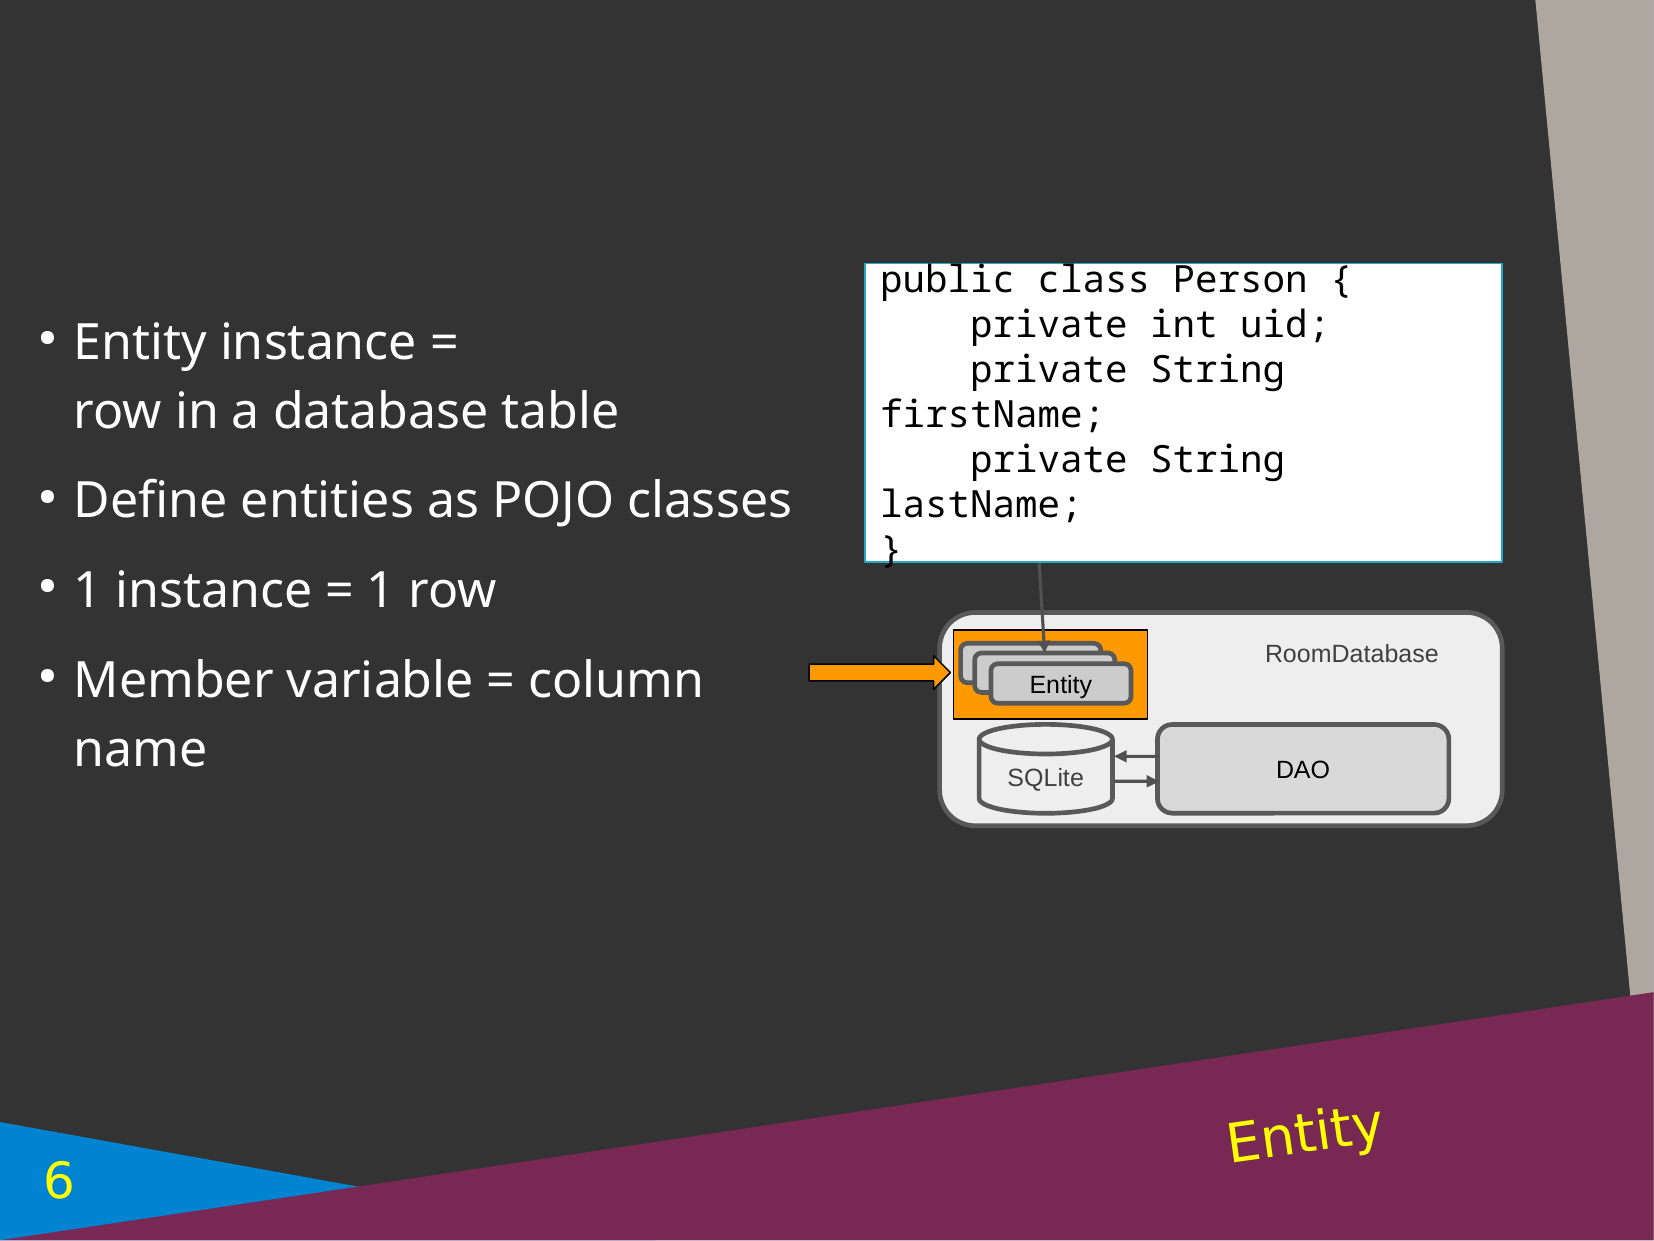

public class Person {
 private int uid;
 private String firstName;
 private String lastName;
}
Entity instance =
row in a database table
Define entities as POJO classes
1 instance = 1 row
Member variable = column name
RoomDatabase
LiveData
LiveData
Entity
SQLite
DAO
# Entity
6